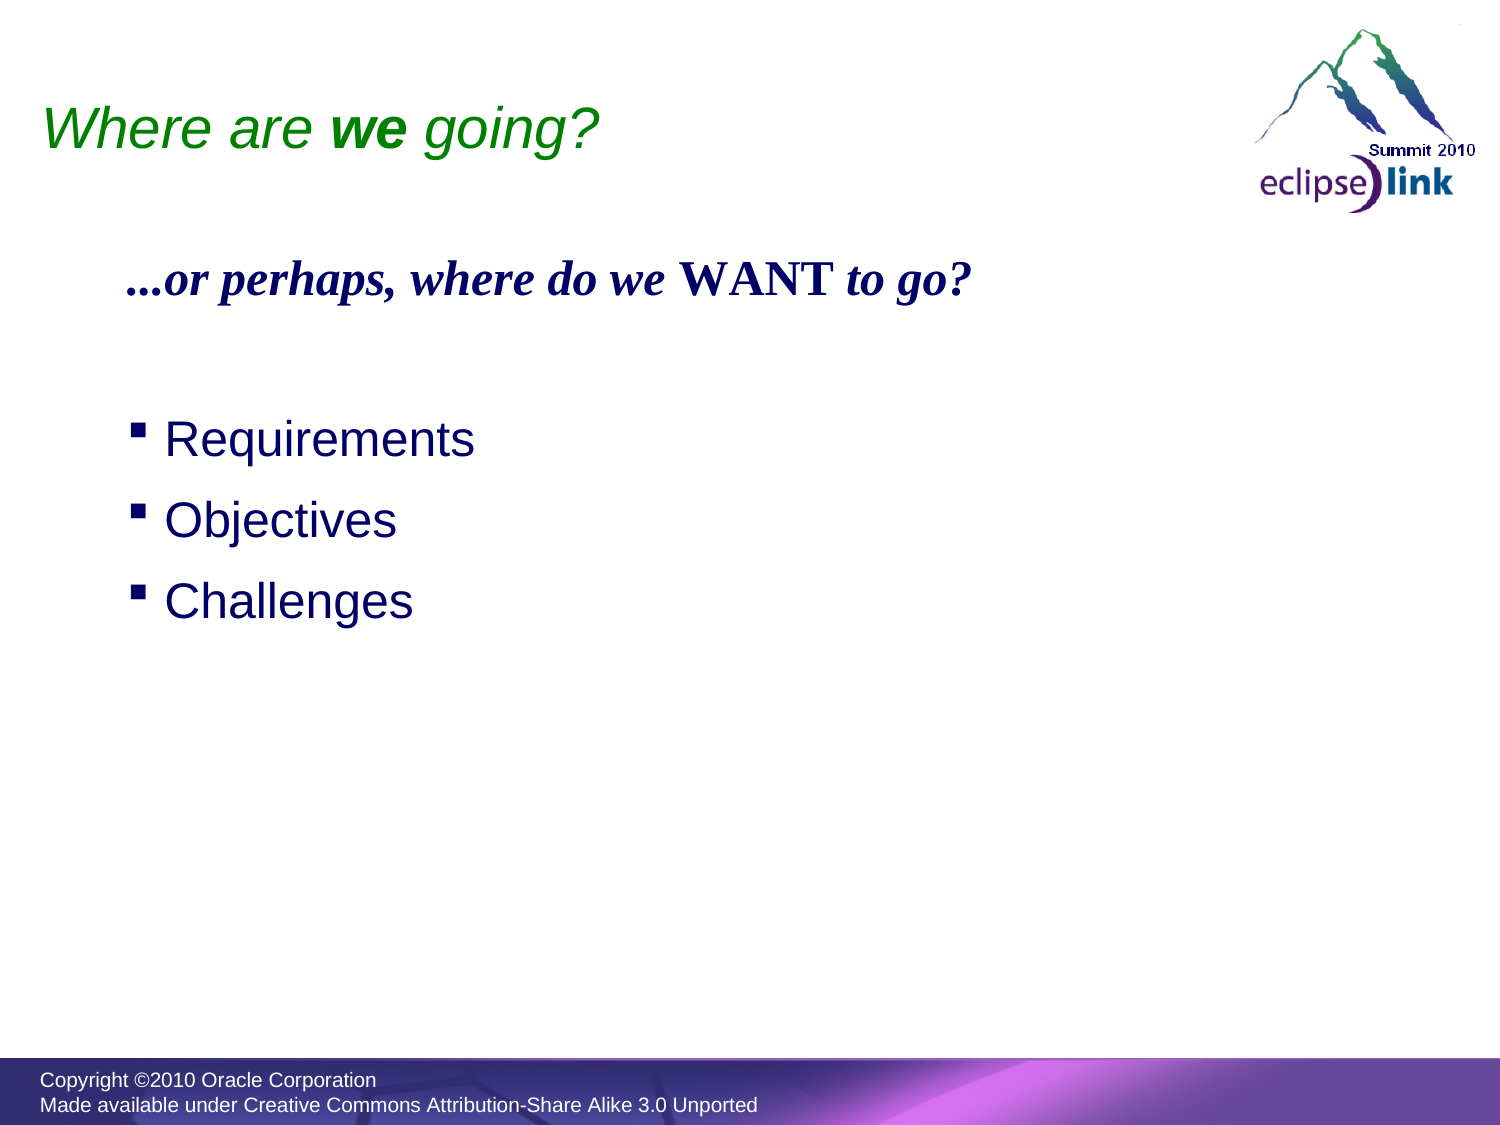

# Where are we going?
...or perhaps, where do we WANT to go?
Requirements
Objectives
Challenges